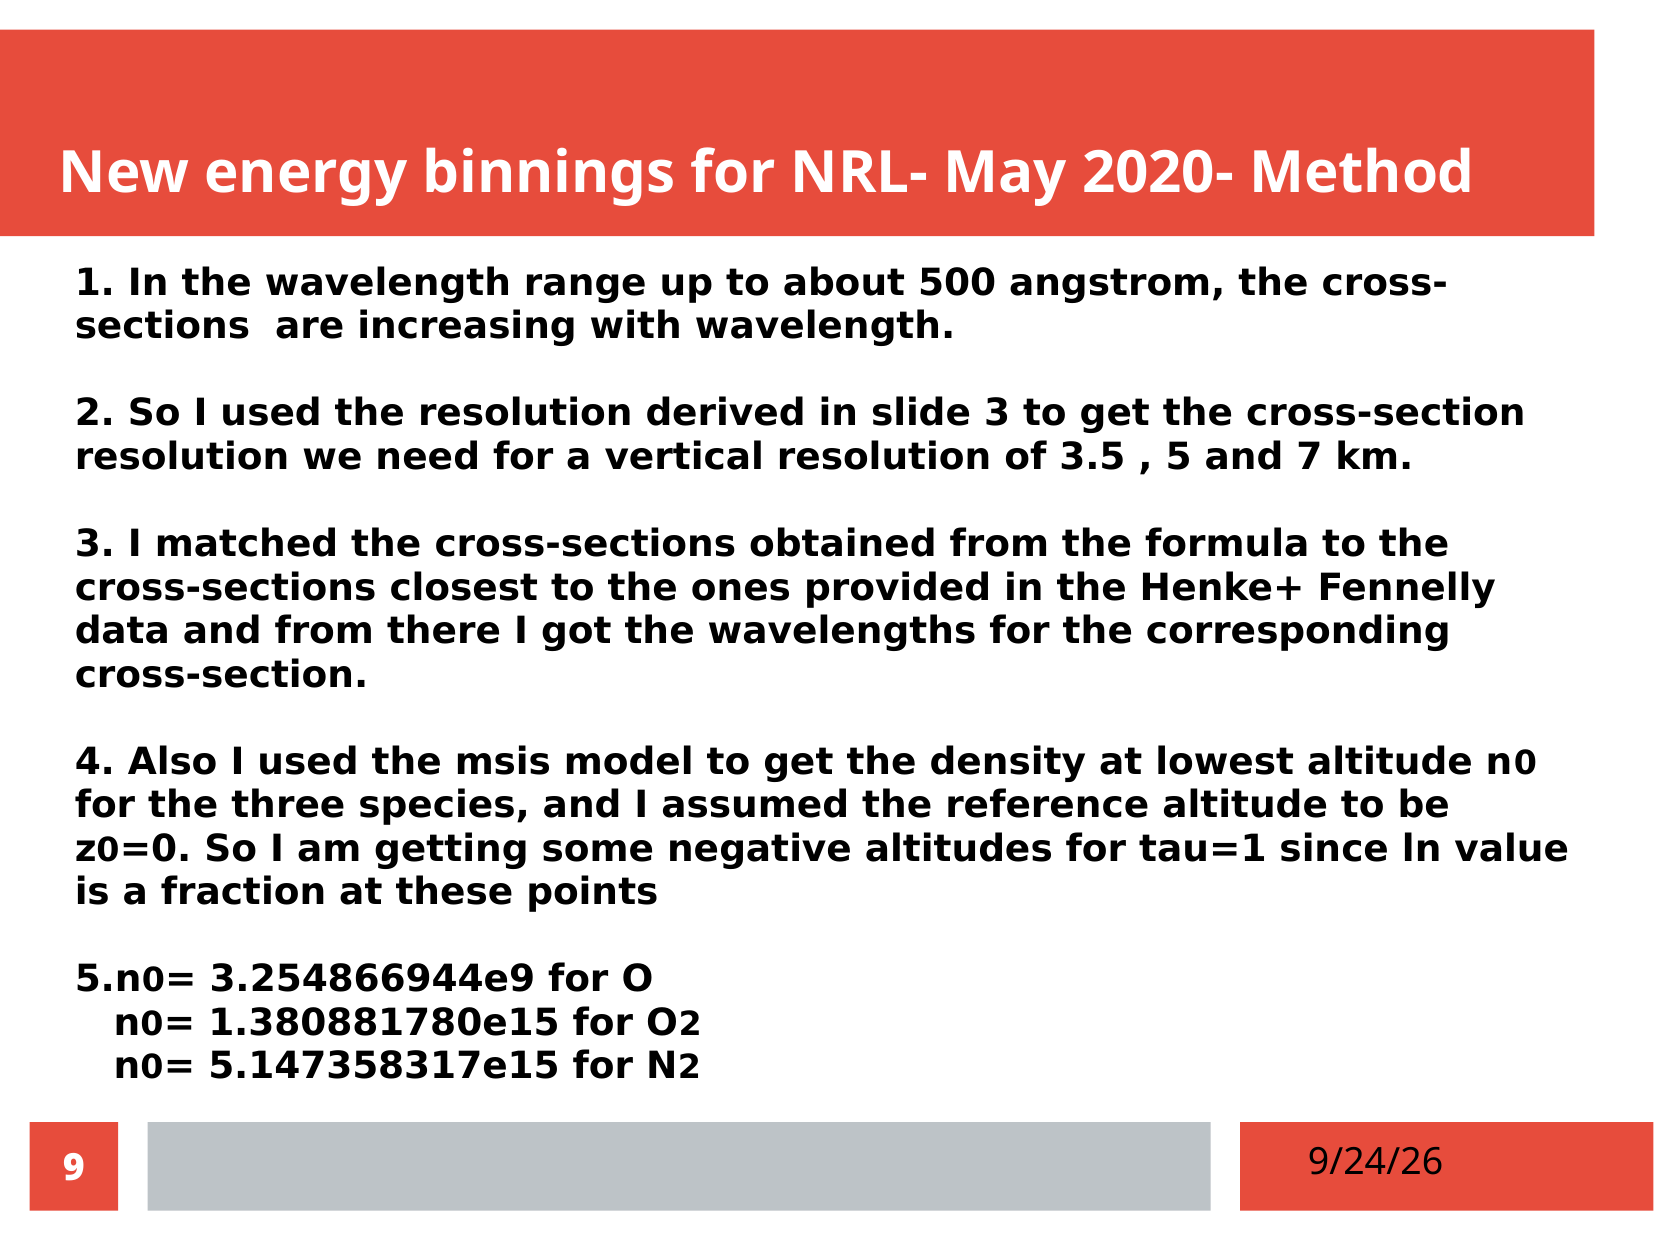

# New energy binnings for NRL- May 2020- Method
1. In the wavelength range up to about 500 angstrom, the cross-sections are increasing with wavelength.
2. So I used the resolution derived in slide 3 to get the cross-section resolution we need for a vertical resolution of 3.5 , 5 and 7 km.
3. I matched the cross-sections obtained from the formula to the cross-sections closest to the ones provided in the Henke+ Fennelly data and from there I got the wavelengths for the corresponding cross-section.
4. Also I used the msis model to get the density at lowest altitude n0 for the three species, and I assumed the reference altitude to be z0=0. So I am getting some negative altitudes for tau=1 since ln value is a fraction at these points
5.n0= 3.254866944e9 for O
 n0= 1.380881780e15 for O2
 n0= 5.147358317e15 for N2
9